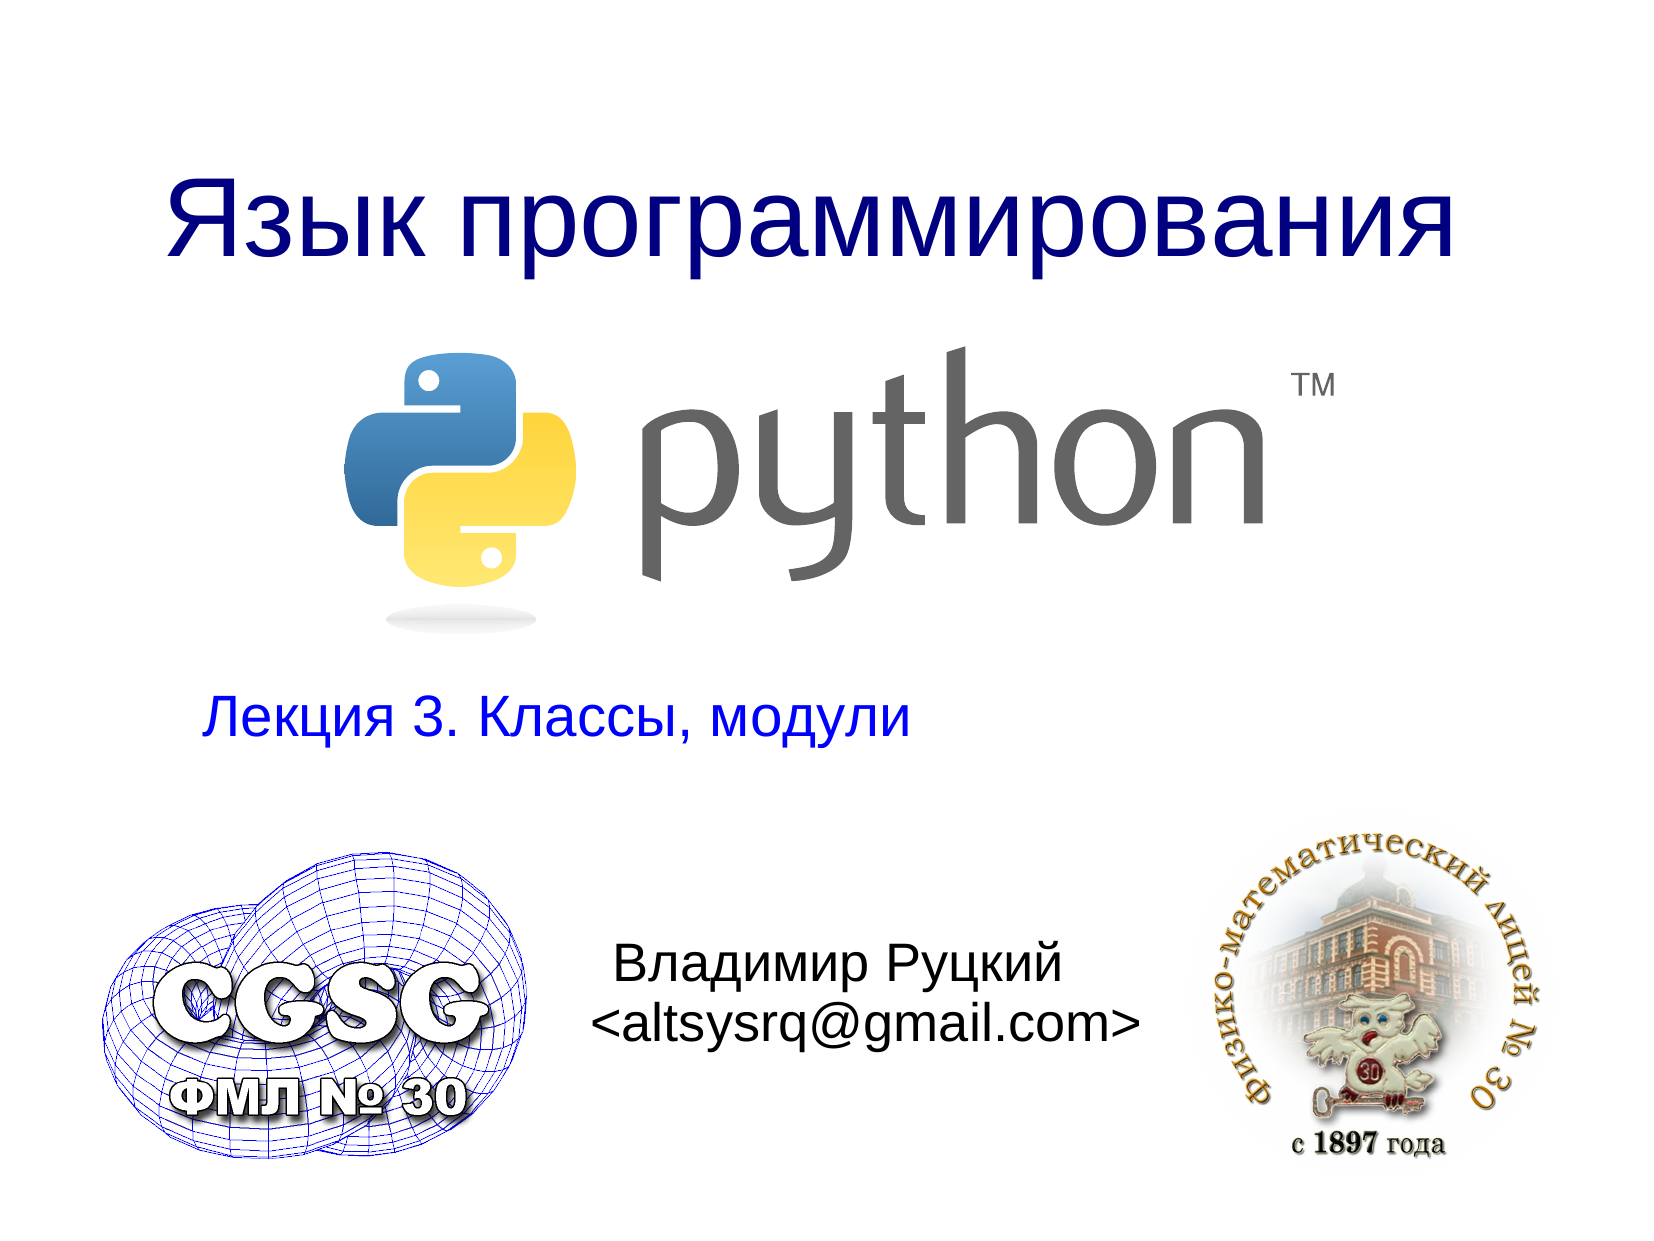

# Язык программирования
Лекция 3. Классы, модули
Владимир Руцкий
<altsysrq@gmail.com>